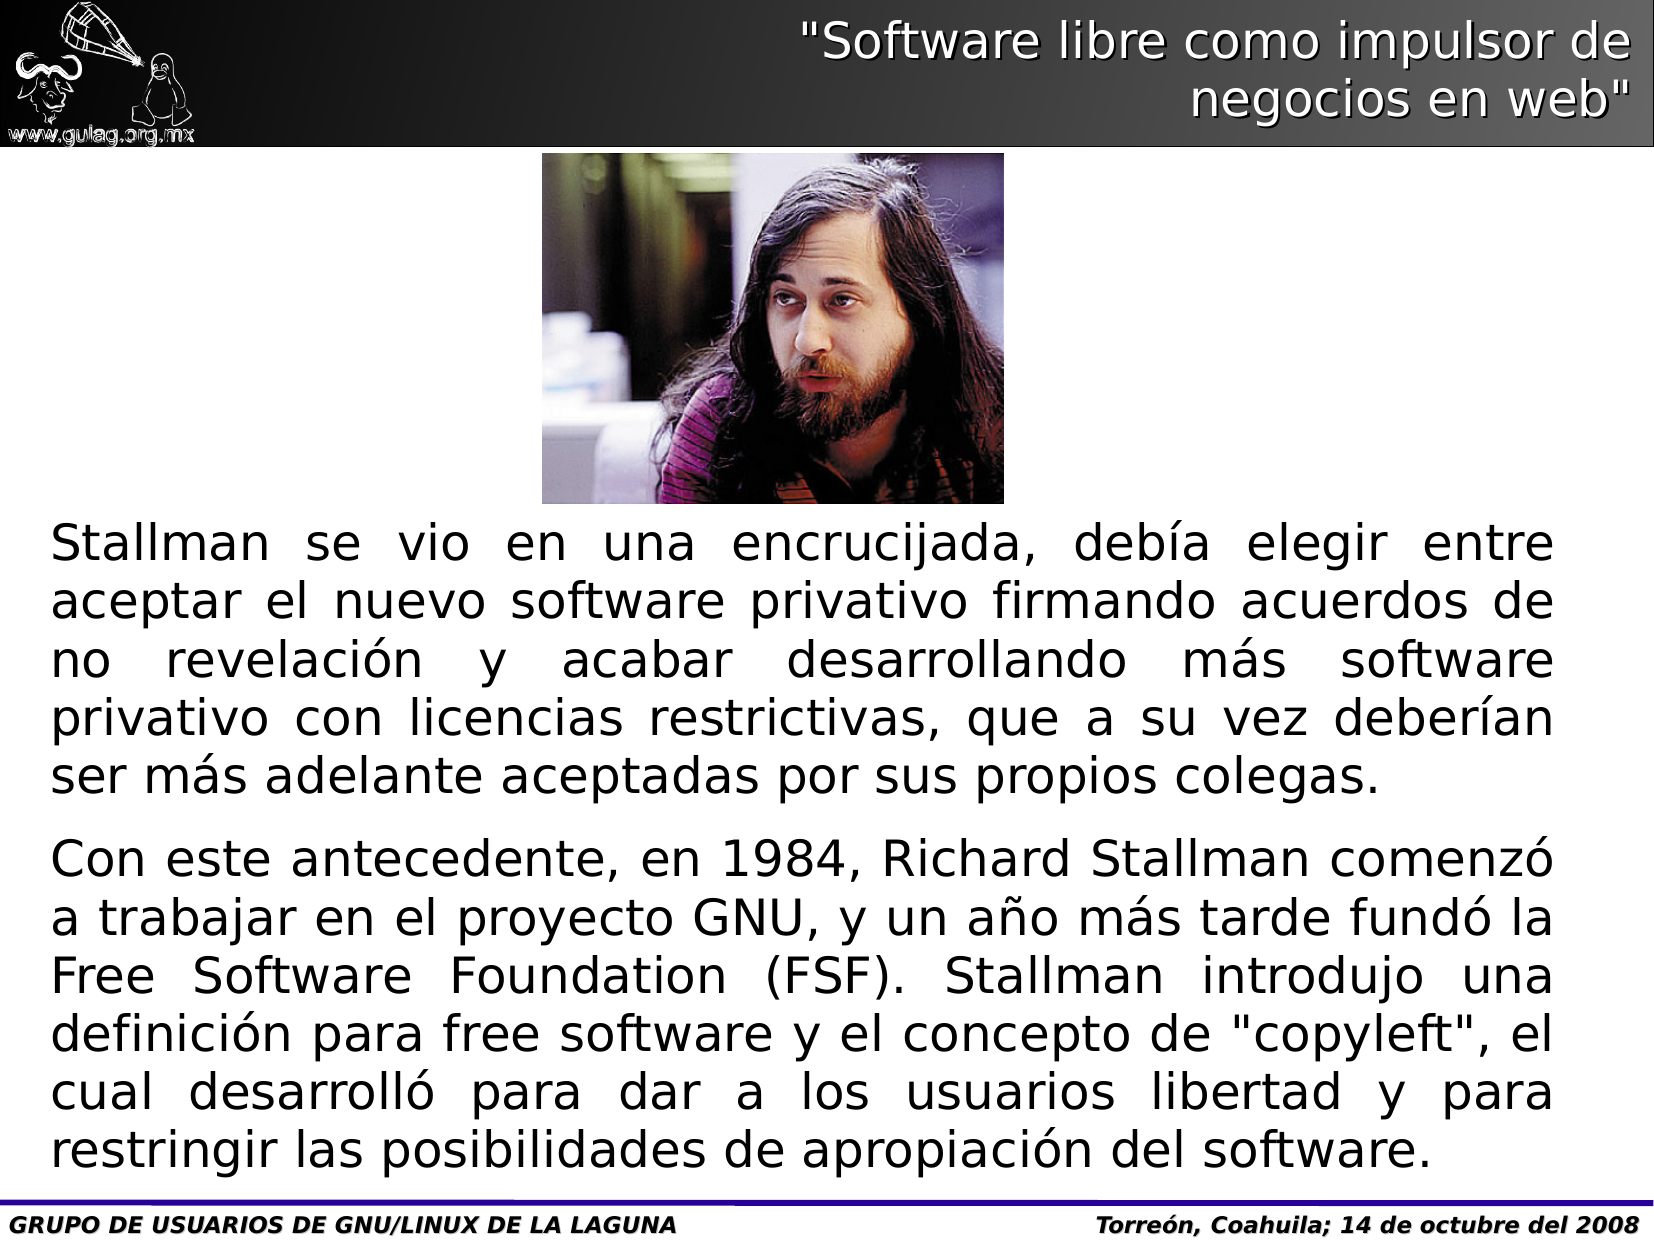

"Software libre como impulsor de negocios en web"
GRUPO DE USUARIOS DE GNU/LINUX DE LA LAGUNA
Torreón, Coahuila; 14 de octubre del 2008
Stallman se vio en una encrucijada, debía elegir entre aceptar el nuevo software privativo firmando acuerdos de no revelación y acabar desarrollando más software privativo con licencias restrictivas, que a su vez deberían ser más adelante aceptadas por sus propios colegas.
Con este antecedente, en 1984, Richard Stallman comenzó a trabajar en el proyecto GNU, y un año más tarde fundó la Free Software Foundation (FSF). Stallman introdujo una definición para free software y el concepto de "copyleft", el cual desarrolló para dar a los usuarios libertad y para restringir las posibilidades de apropiación del software.